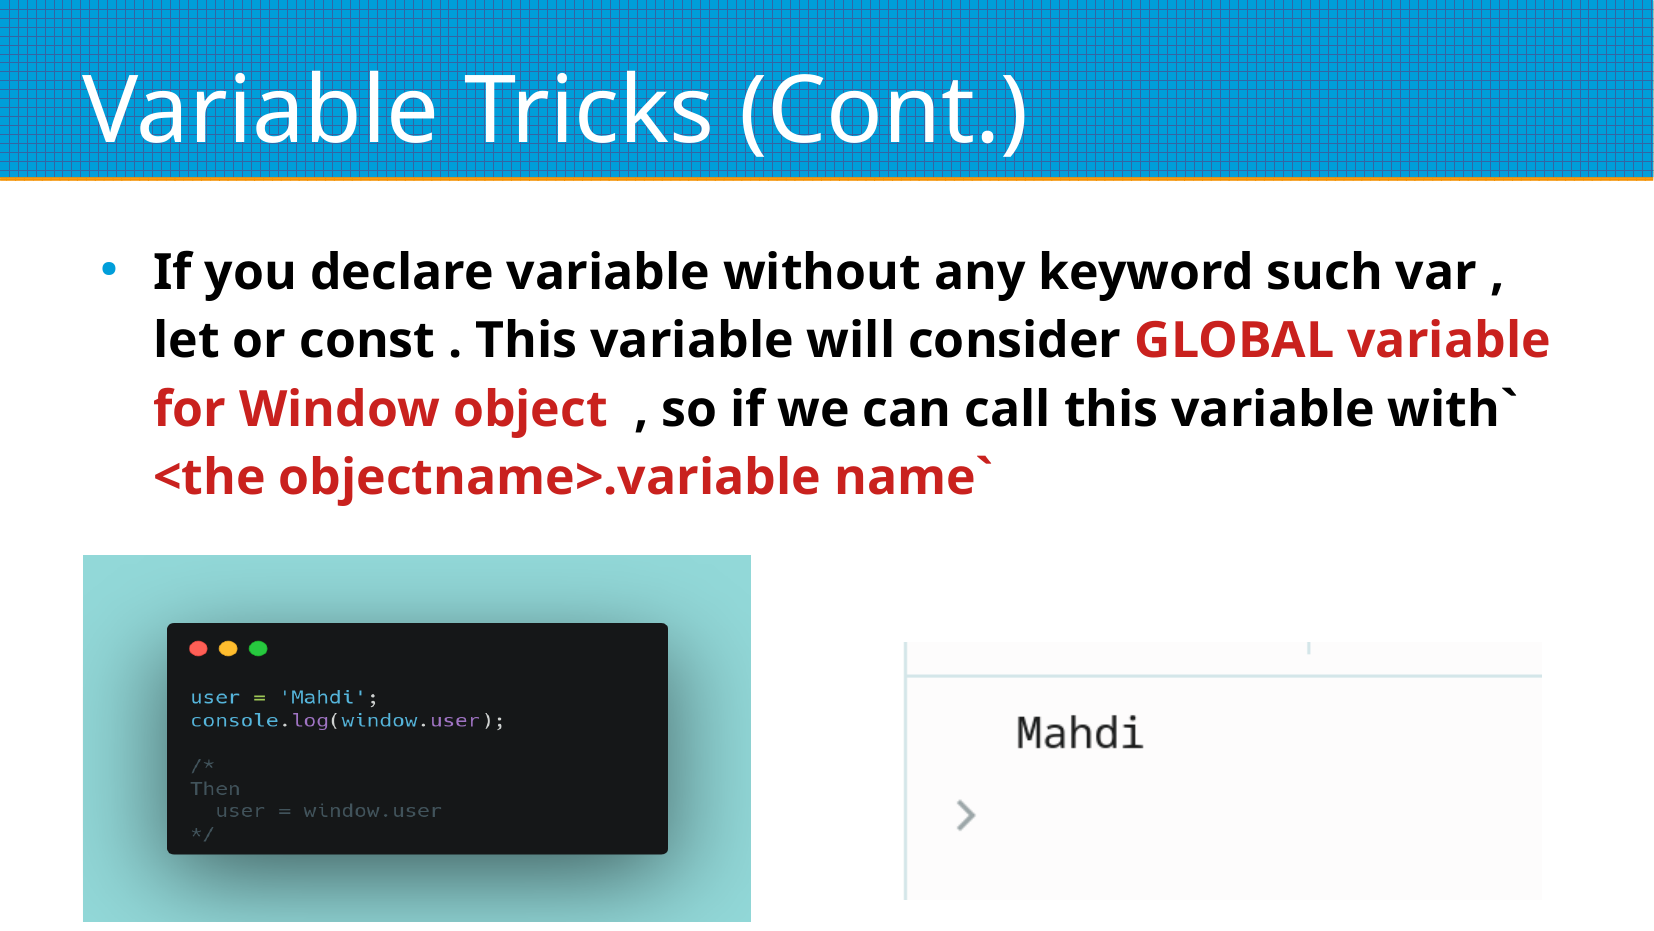

# Variable Tricks (Cont.)
If you declare variable without any keyword such var , let or const . This variable will consider GLOBAL variable for Window object , so if we can call this variable with` <the objectname>.variable name`